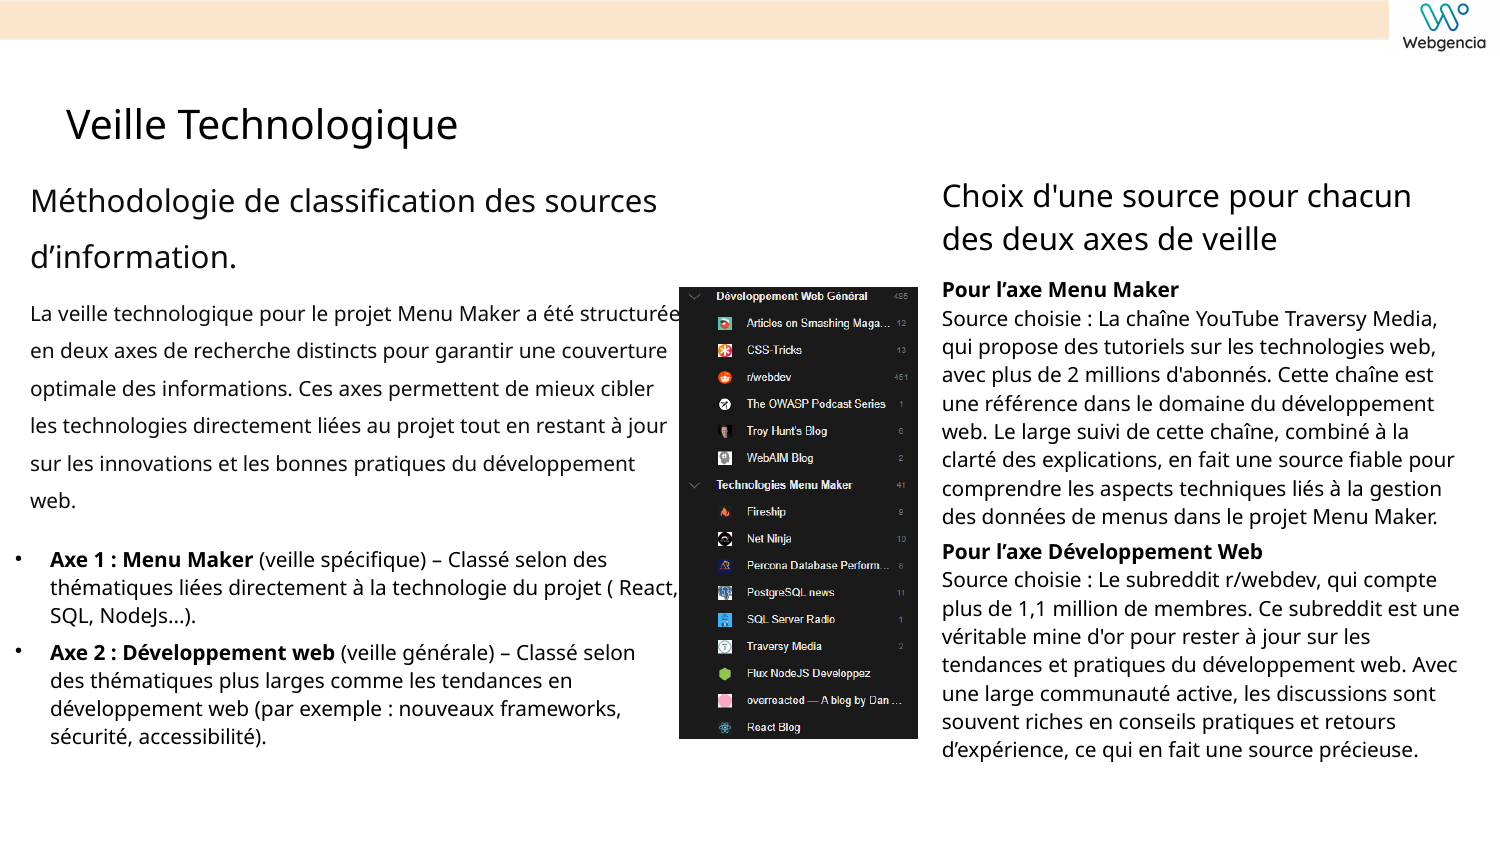

# Veille Technologique
Méthodologie de classification des sources d’information.
La veille technologique pour le projet Menu Maker a été structurée en deux axes de recherche distincts pour garantir une couverture optimale des informations. Ces axes permettent de mieux cibler les technologies directement liées au projet tout en restant à jour sur les innovations et les bonnes pratiques du développement web.
Choix d'une source pour chacun des deux axes de veille
Pour l’axe Menu Maker
Source choisie : La chaîne YouTube Traversy Media, qui propose des tutoriels sur les technologies web, avec plus de 2 millions d'abonnés. Cette chaîne est une référence dans le domaine du développement web. Le large suivi de cette chaîne, combiné à la clarté des explications, en fait une source fiable pour comprendre les aspects techniques liés à la gestion des données de menus dans le projet Menu Maker.
Pour l’axe Développement Web
Source choisie : Le subreddit r/webdev, qui compte plus de 1,1 million de membres. Ce subreddit est une véritable mine d'or pour rester à jour sur les tendances et pratiques du développement web. Avec une large communauté active, les discussions sont souvent riches en conseils pratiques et retours d’expérience, ce qui en fait une source précieuse.
Axe 1 : Menu Maker (veille spécifique) – Classé selon des thématiques liées directement à la technologie du projet ( React, SQL, NodeJs...).
Axe 2 : Développement web (veille générale) – Classé selon des thématiques plus larges comme les tendances en développement web (par exemple : nouveaux frameworks, sécurité, accessibilité).